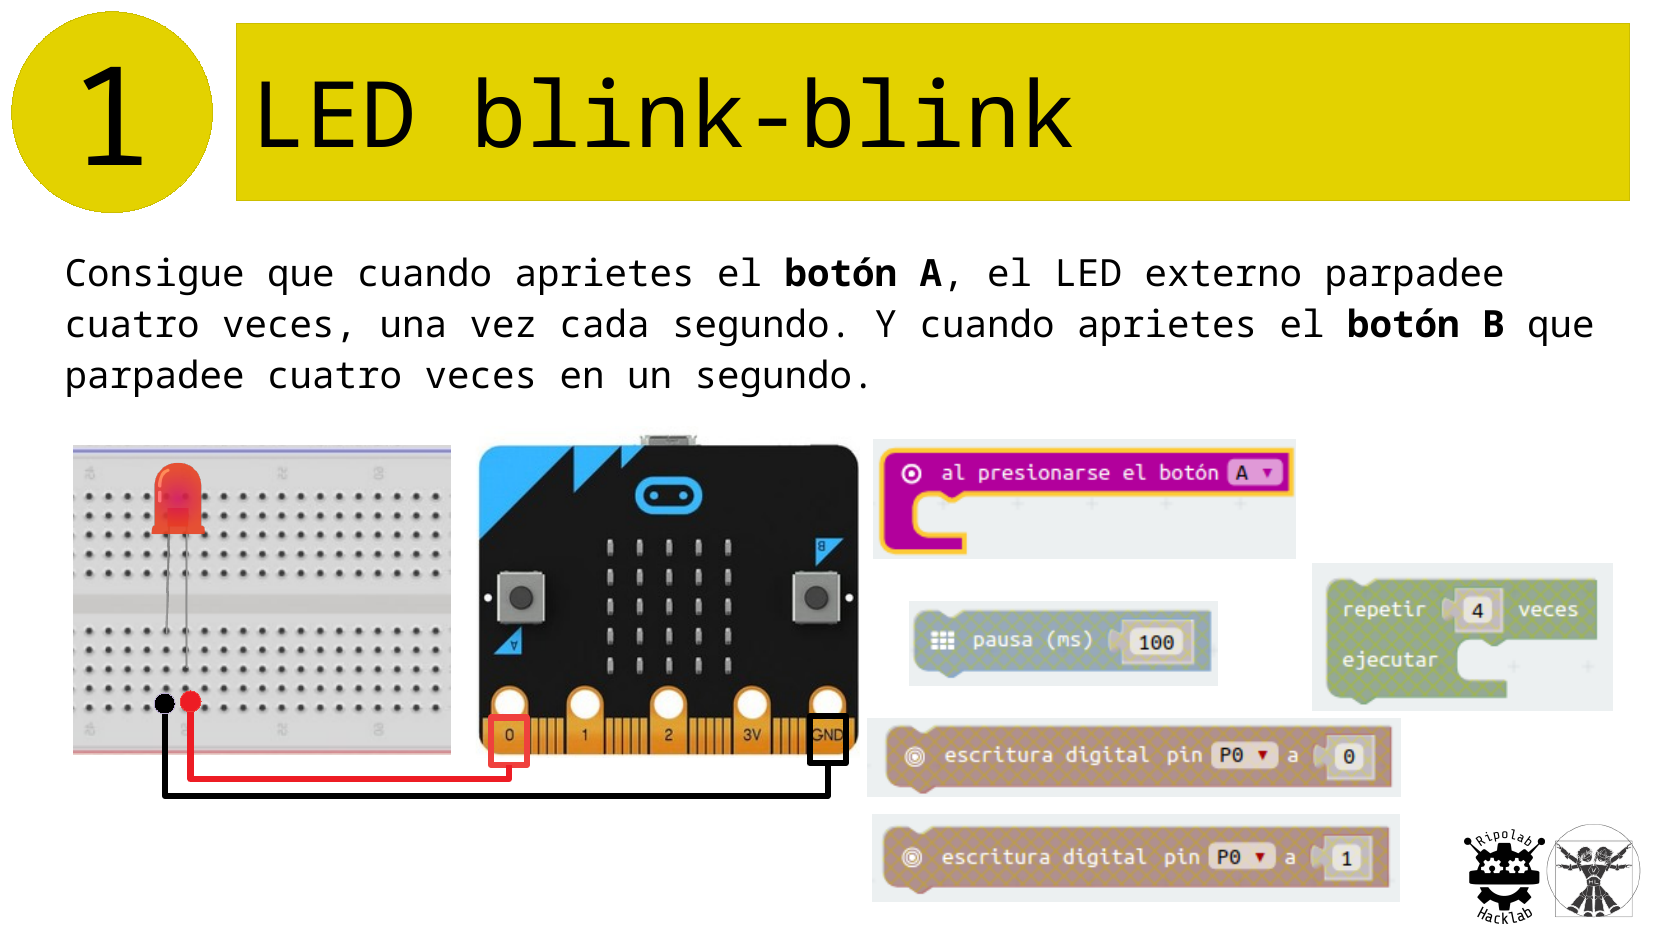

1
LED blink-blink
Consigue que cuando aprietes el botón A, el LED externo parpadee cuatro veces, una vez cada segundo. Y cuando aprietes el botón B que parpadee cuatro veces en un segundo.